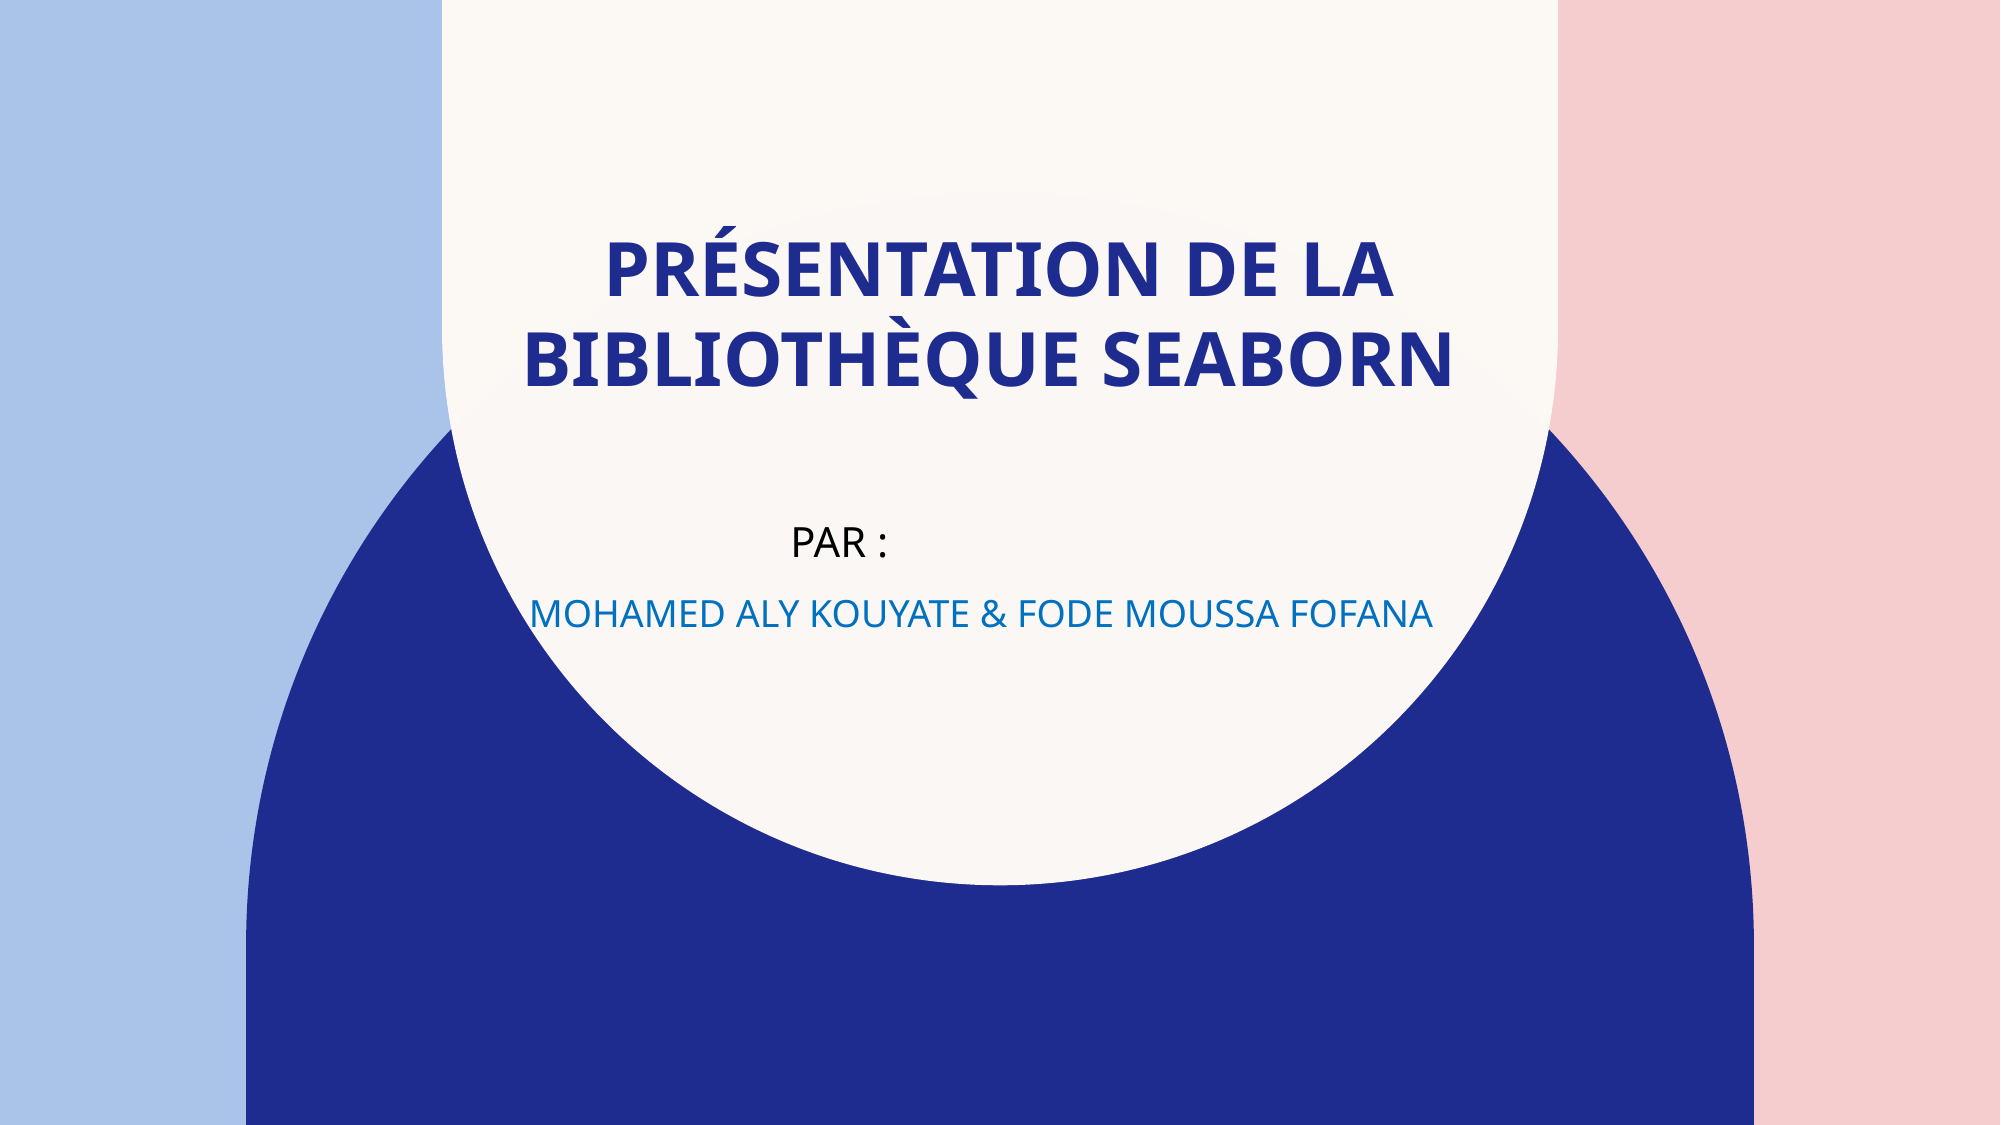

# Présentation DE la bibliothèque Seaborn
PAR :
MOHAMED ALY KOUYATE & FODE MOUSSA FOFANA